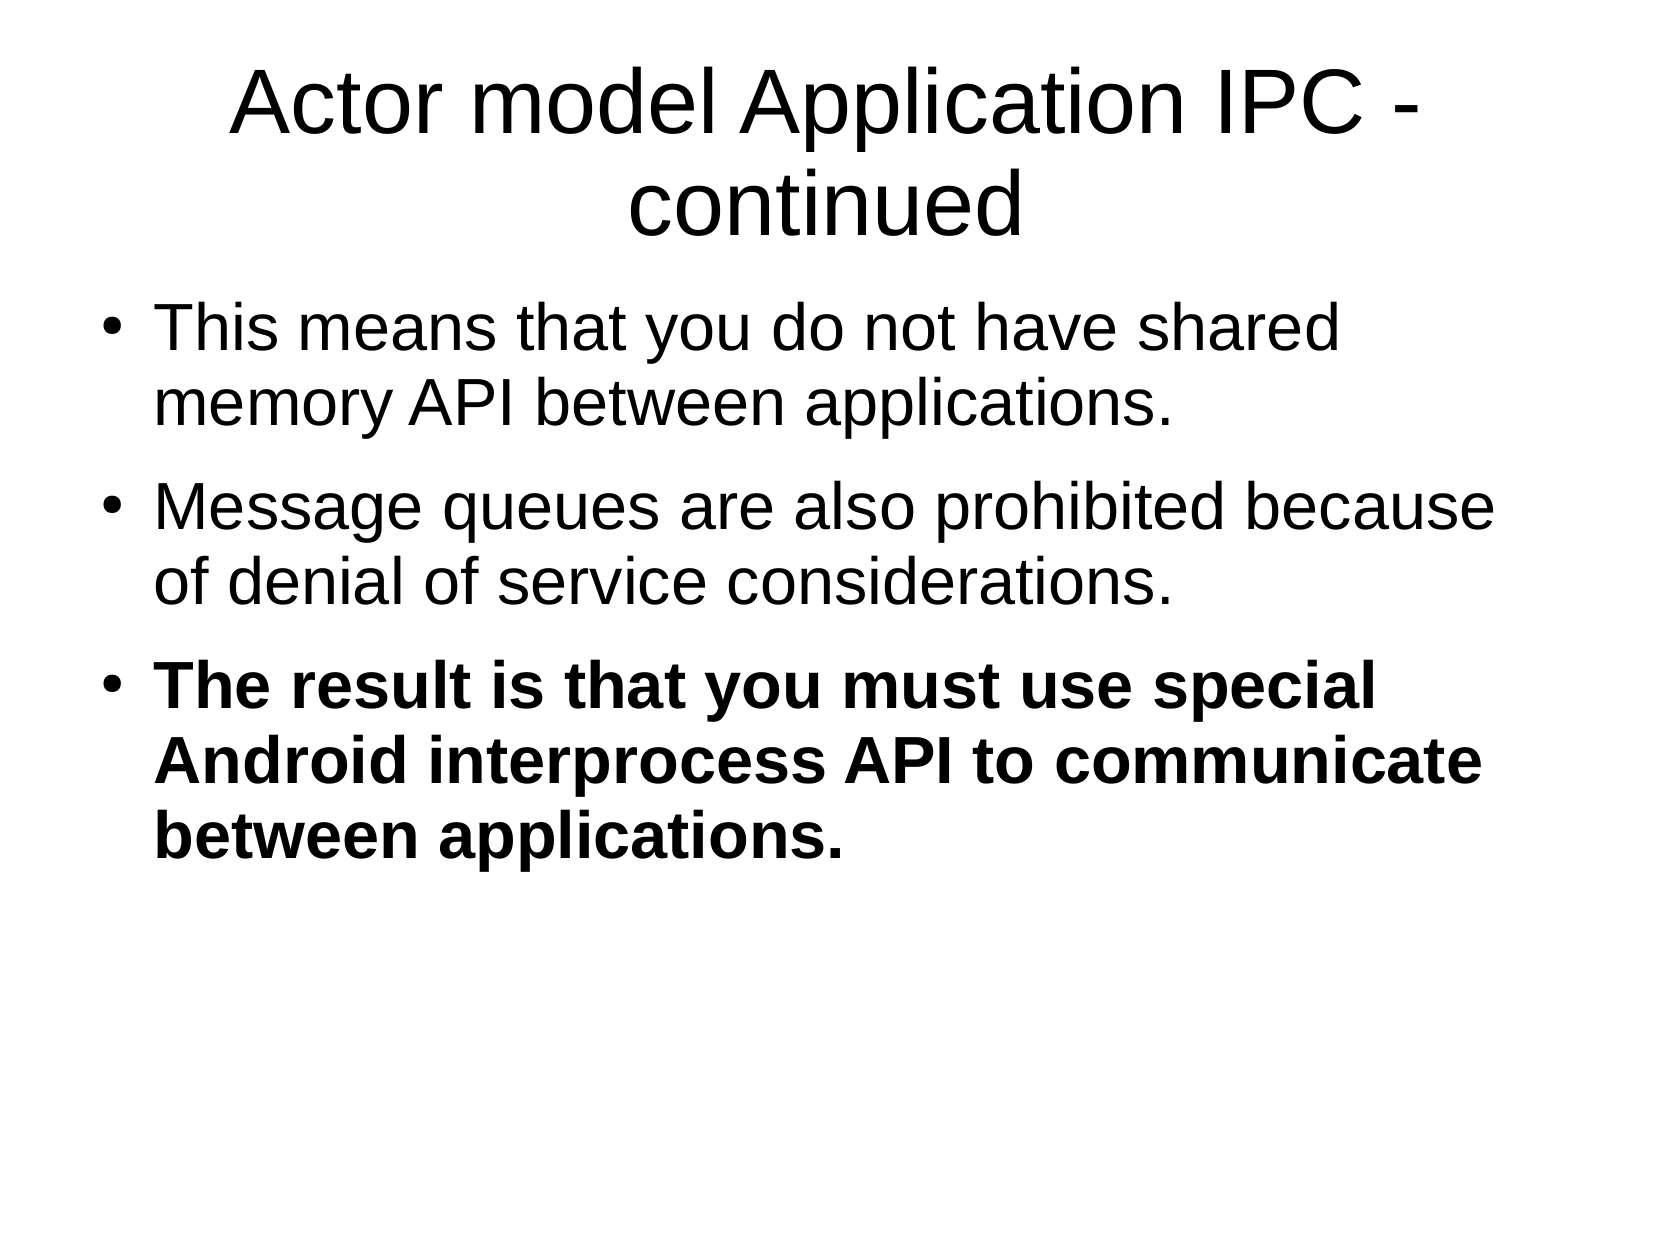

# Actor model Application IPC - continued
This means that you do not have shared memory API between applications.
Message queues are also prohibited because of denial of service considerations.
The result is that you must use special Android interprocess API to communicate between applications.